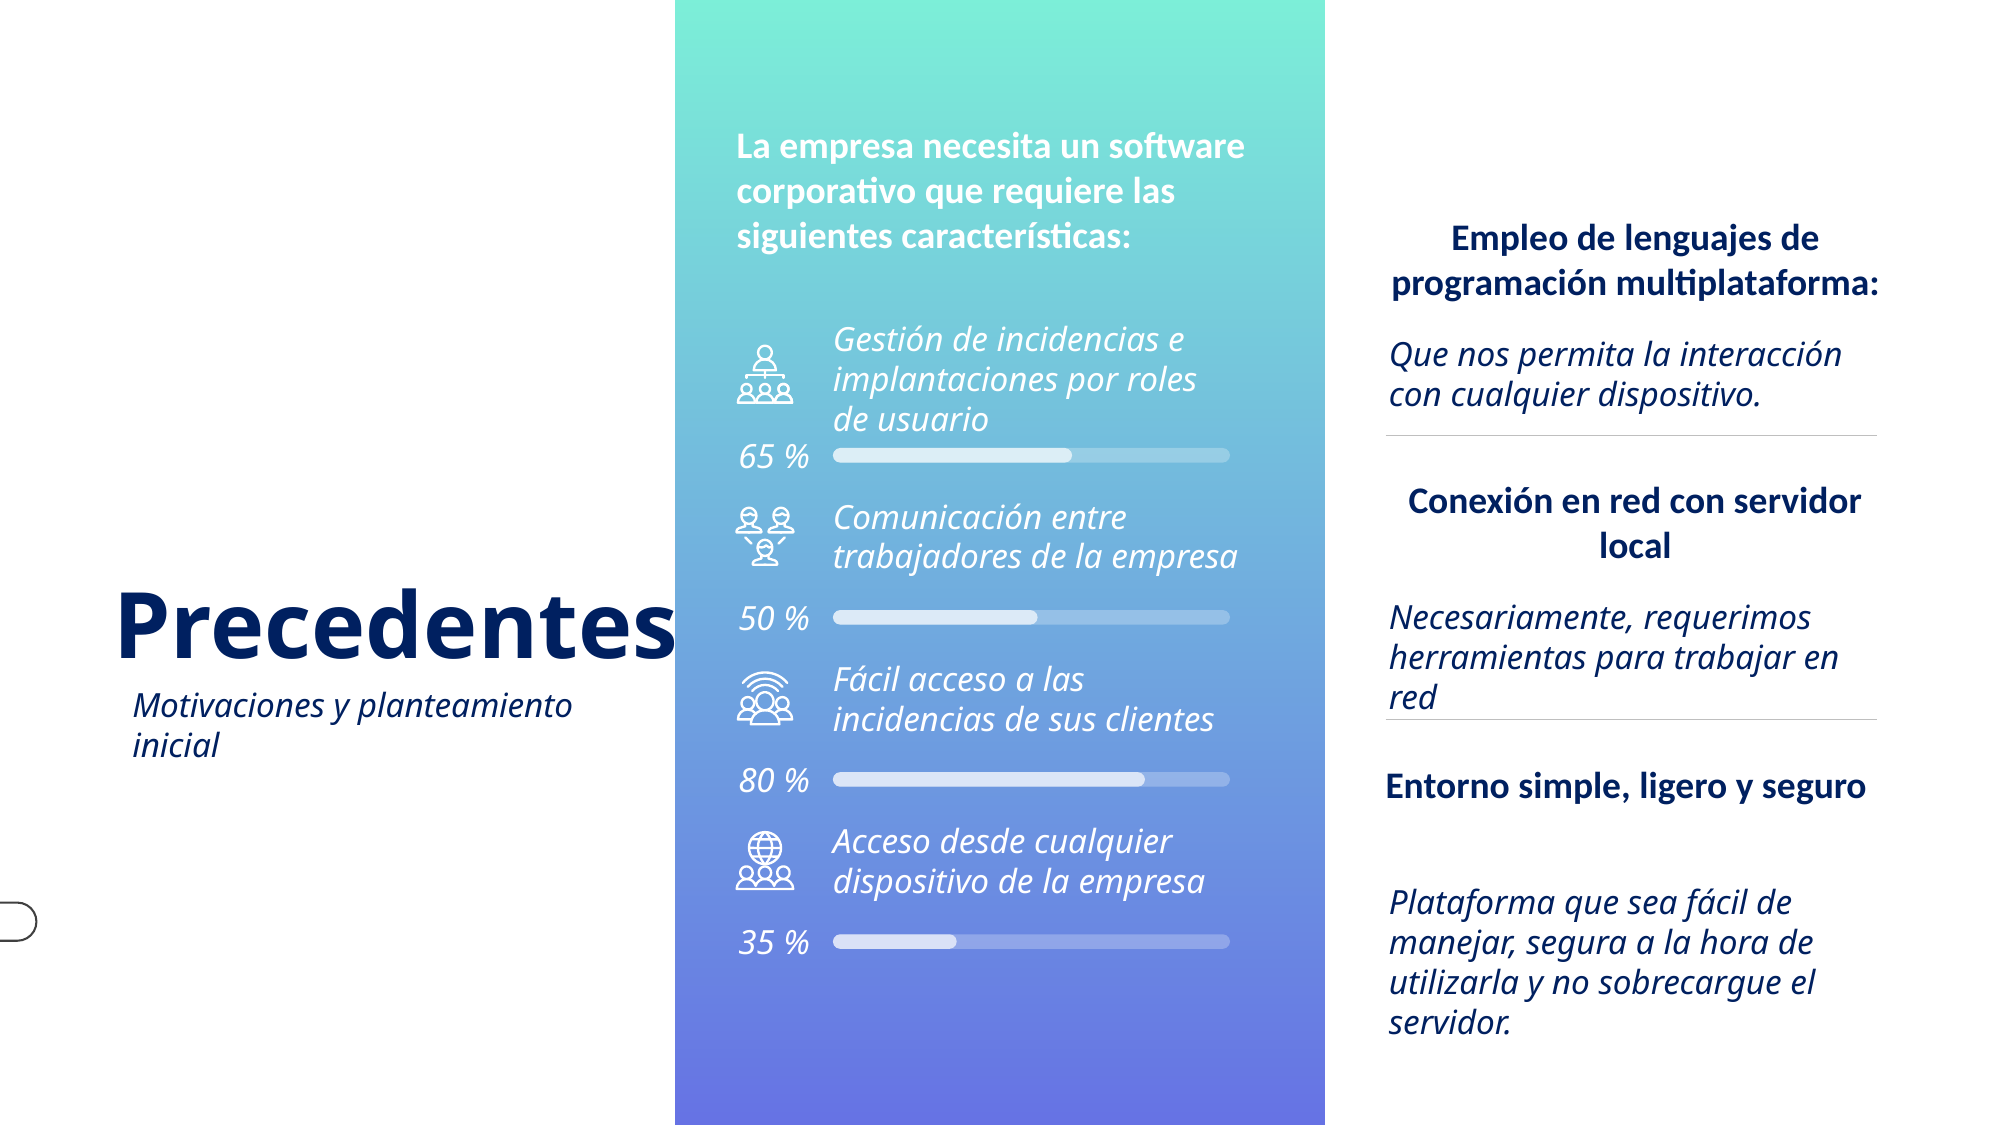

# Diapositiva de recursos humanos 3
La empresa necesita un software corporativo que requiere las siguientes características:
Empleo de lenguajes de programación multiplataforma:
Que nos permita la interacción con cualquier dispositivo.
Conexión en red con servidor local
Necesariamente, requerimos herramientas para trabajar en red
Entorno simple, ligero y seguro
Plataforma que sea fácil de manejar, segura a la hora de utilizarla y no sobrecargue el servidor.
Gestión de incidencias e implantaciones por roles de usuario
65 %
Comunicación entre trabajadores de la empresa
50 %
Fácil acceso a las incidencias de sus clientes
80 %
Acceso desde cualquier dispositivo de la empresa
35 %
Precedentes
Motivaciones y planteamiento inicial